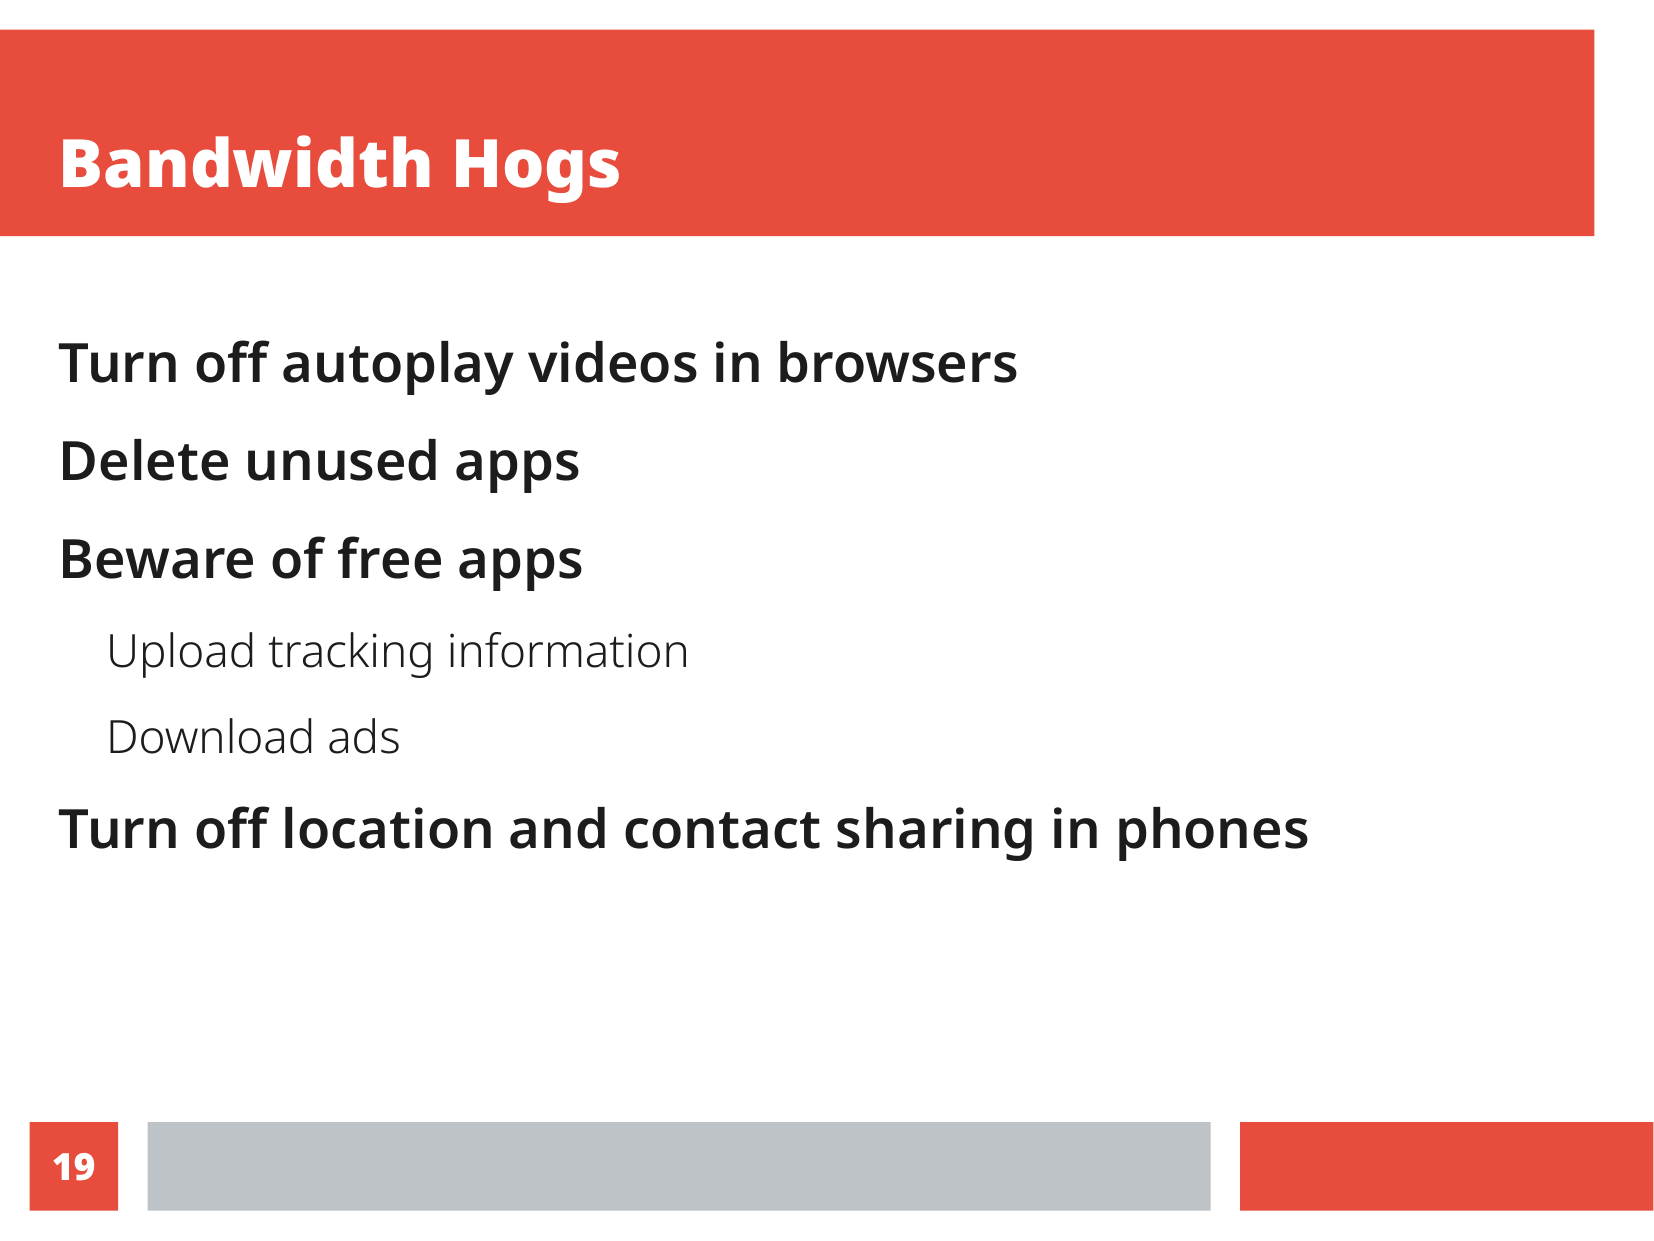

# Bandwidth Hogs
Turn off autoplay videos in browsers
Delete unused apps
Beware of free apps
Upload tracking information
Download ads
Turn off location and contact sharing in phones
19